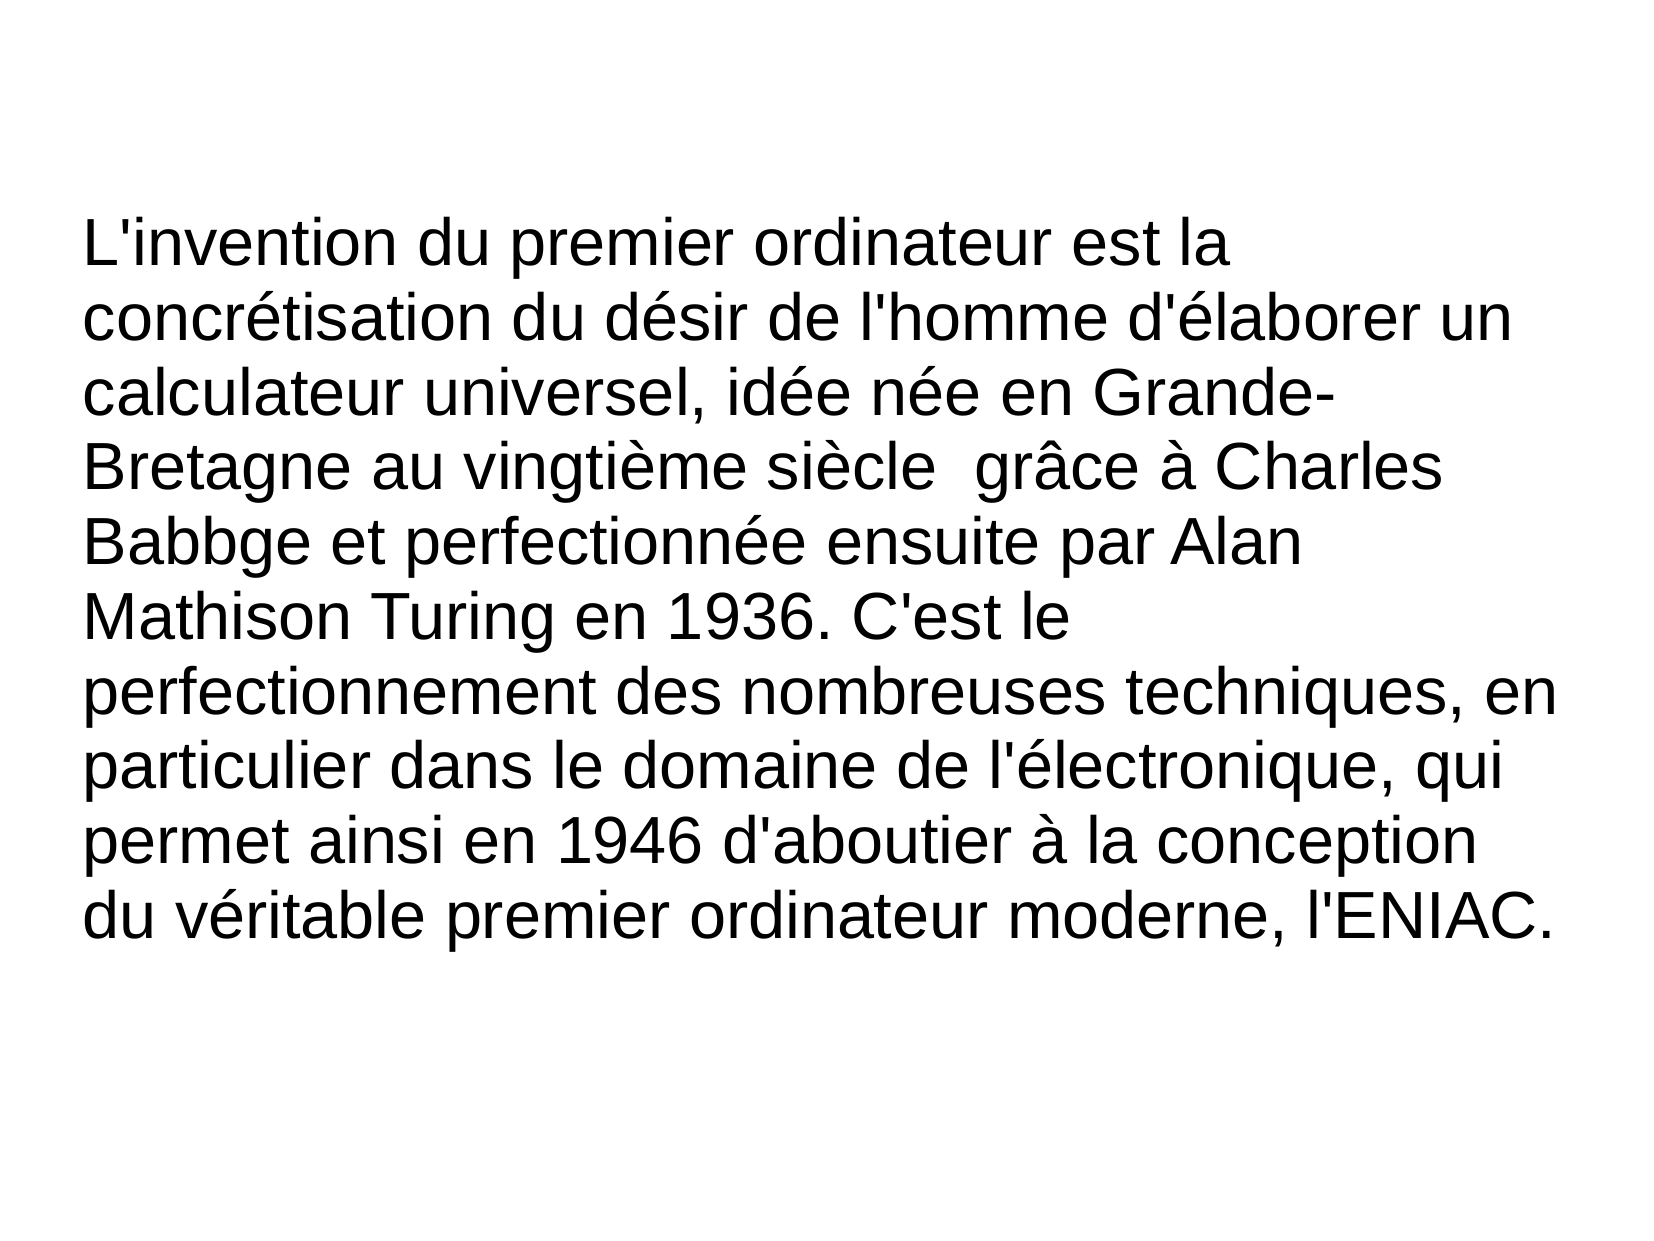

# L'invention du premier ordinateur est la concrétisation du désir de l'homme d'élaborer un calculateur universel, idée née en Grande-Bretagne au vingtième siècle grâce à Charles Babbge et perfectionnée ensuite par Alan Mathison Turing en 1936. C'est le perfectionnement des nombreuses techniques, en particulier dans le domaine de l'électronique, qui permet ainsi en 1946 d'aboutier à la conception du véritable premier ordinateur moderne, l'ENIAC.